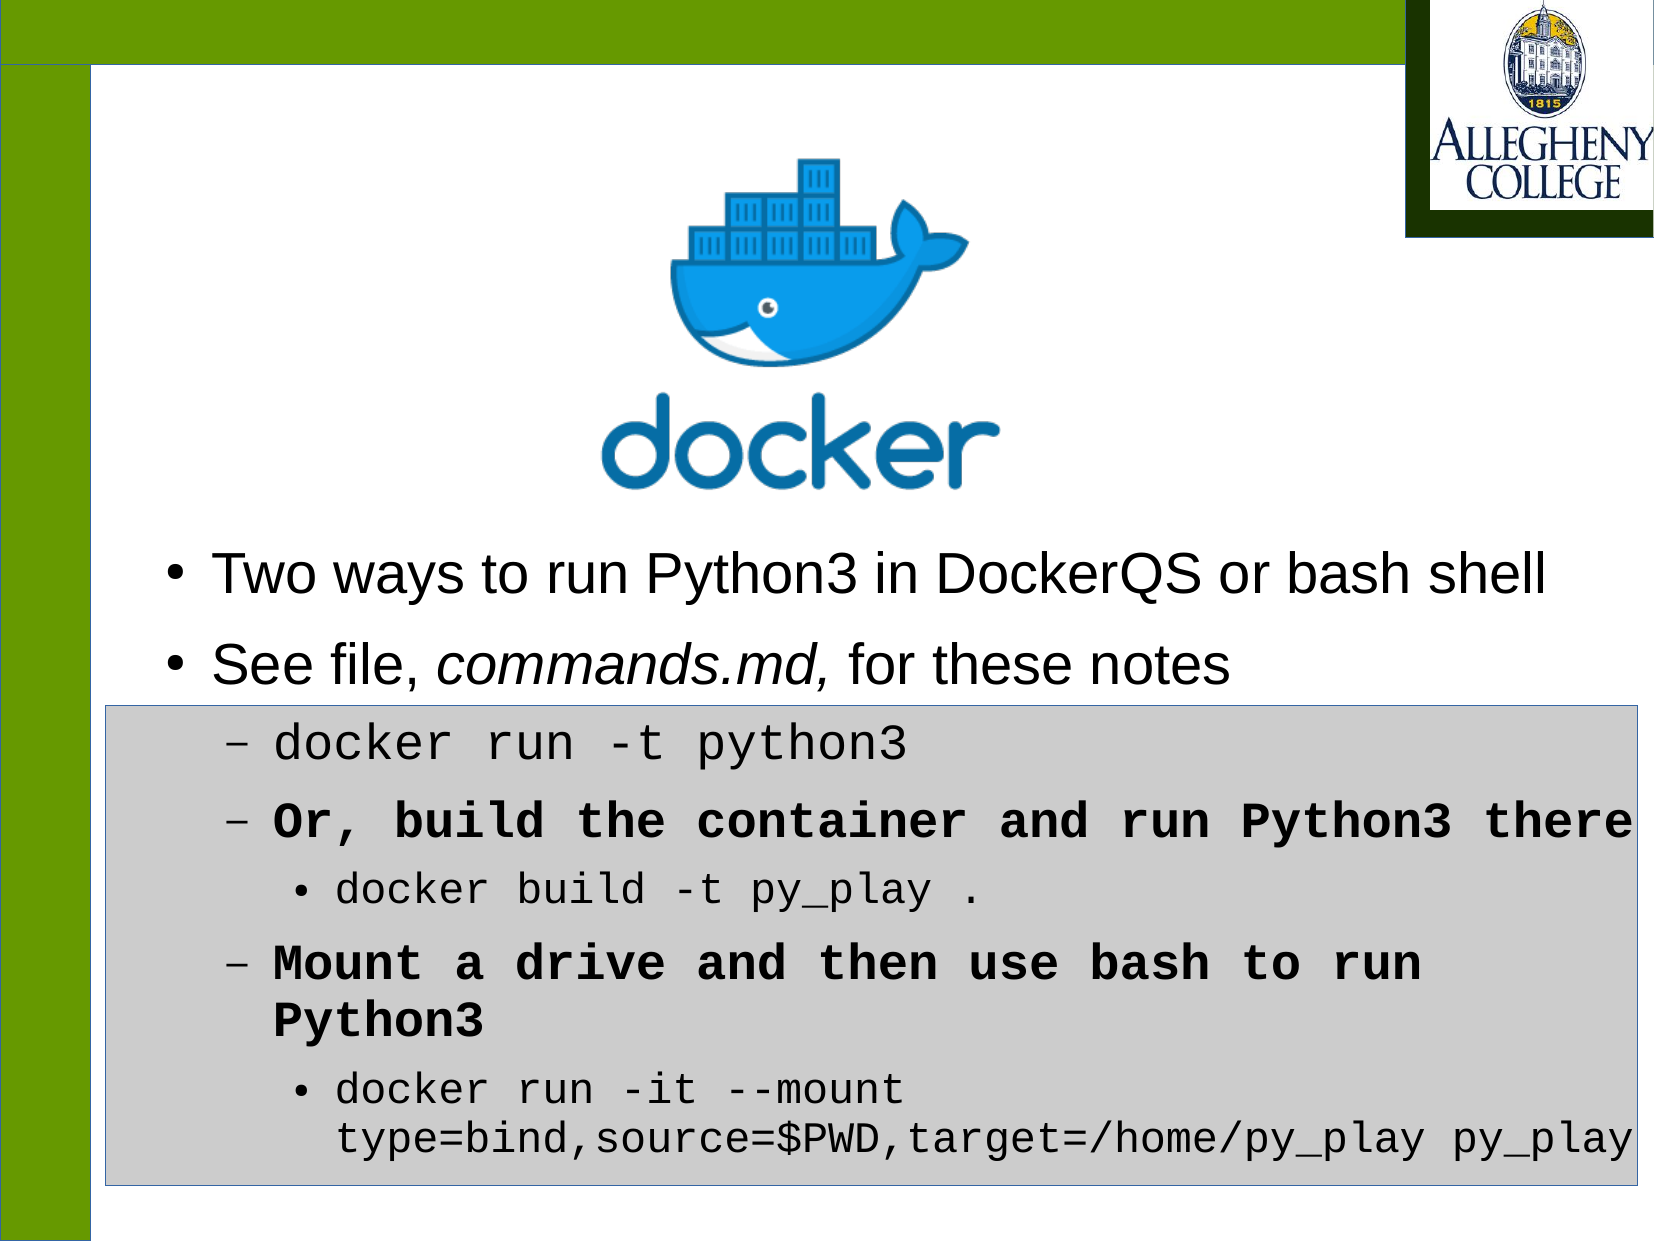

# Two ways to run Python3 in DockerQS or bash shell
See file, commands.md, for these notes
docker run -t python3
Or, build the container and run Python3 there
docker build -t py_play .
Mount a drive and then use bash to run Python3
docker run -it --mount type=bind,source=$PWD,target=/home/py_play py_play